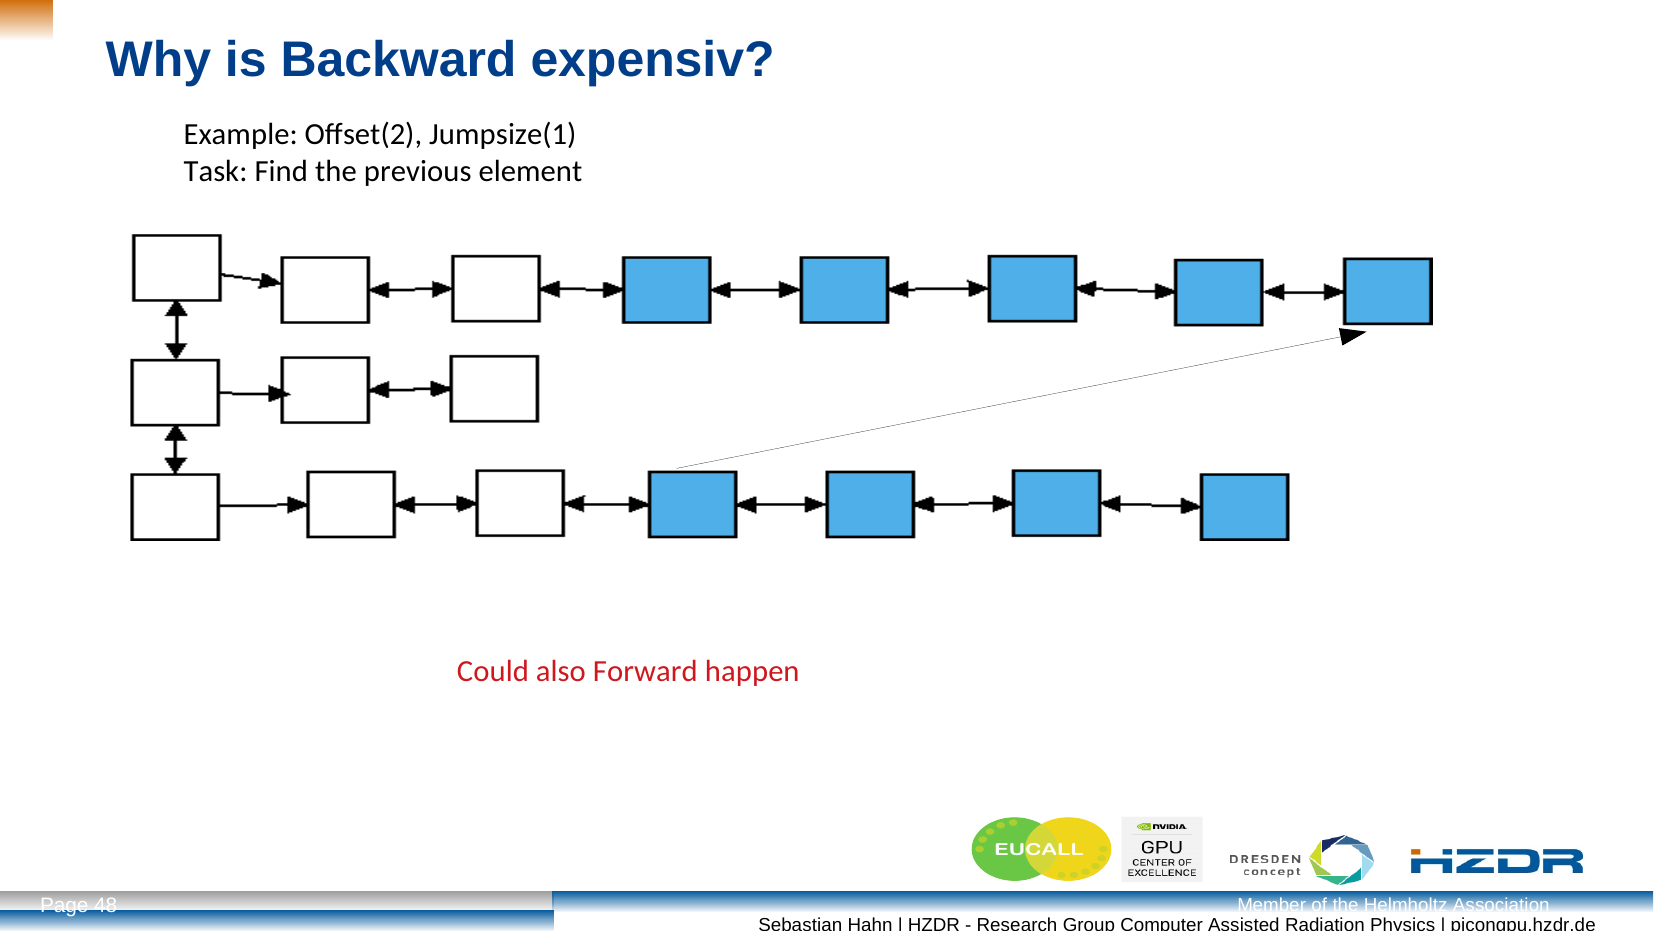

# Why is Backward expensiv?
Example: Offset(2), Jumpsize(1)
Task: Find the previous element
Could also Forward happen